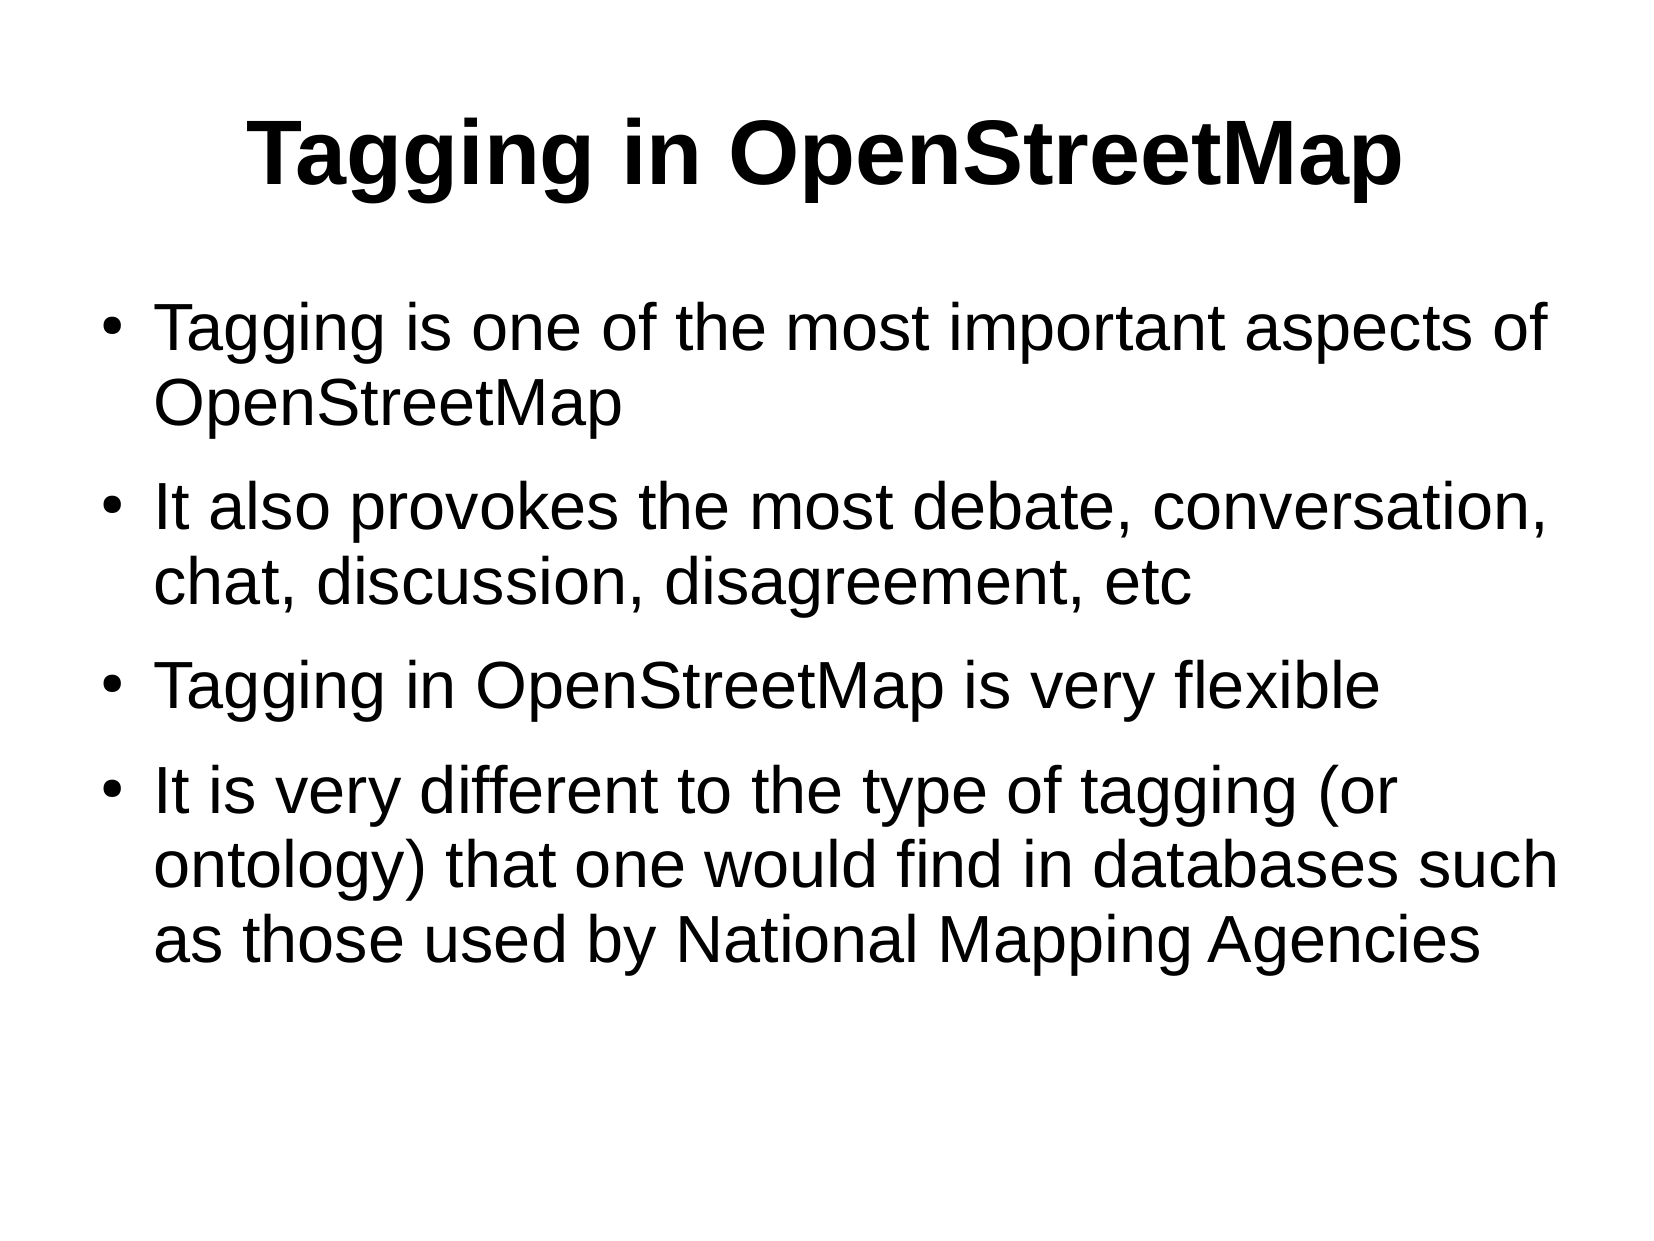

# Tagging in OpenStreetMap
Tagging is one of the most important aspects of OpenStreetMap
It also provokes the most debate, conversation, chat, discussion, disagreement, etc
Tagging in OpenStreetMap is very flexible
It is very different to the type of tagging (or ontology) that one would find in databases such as those used by National Mapping Agencies